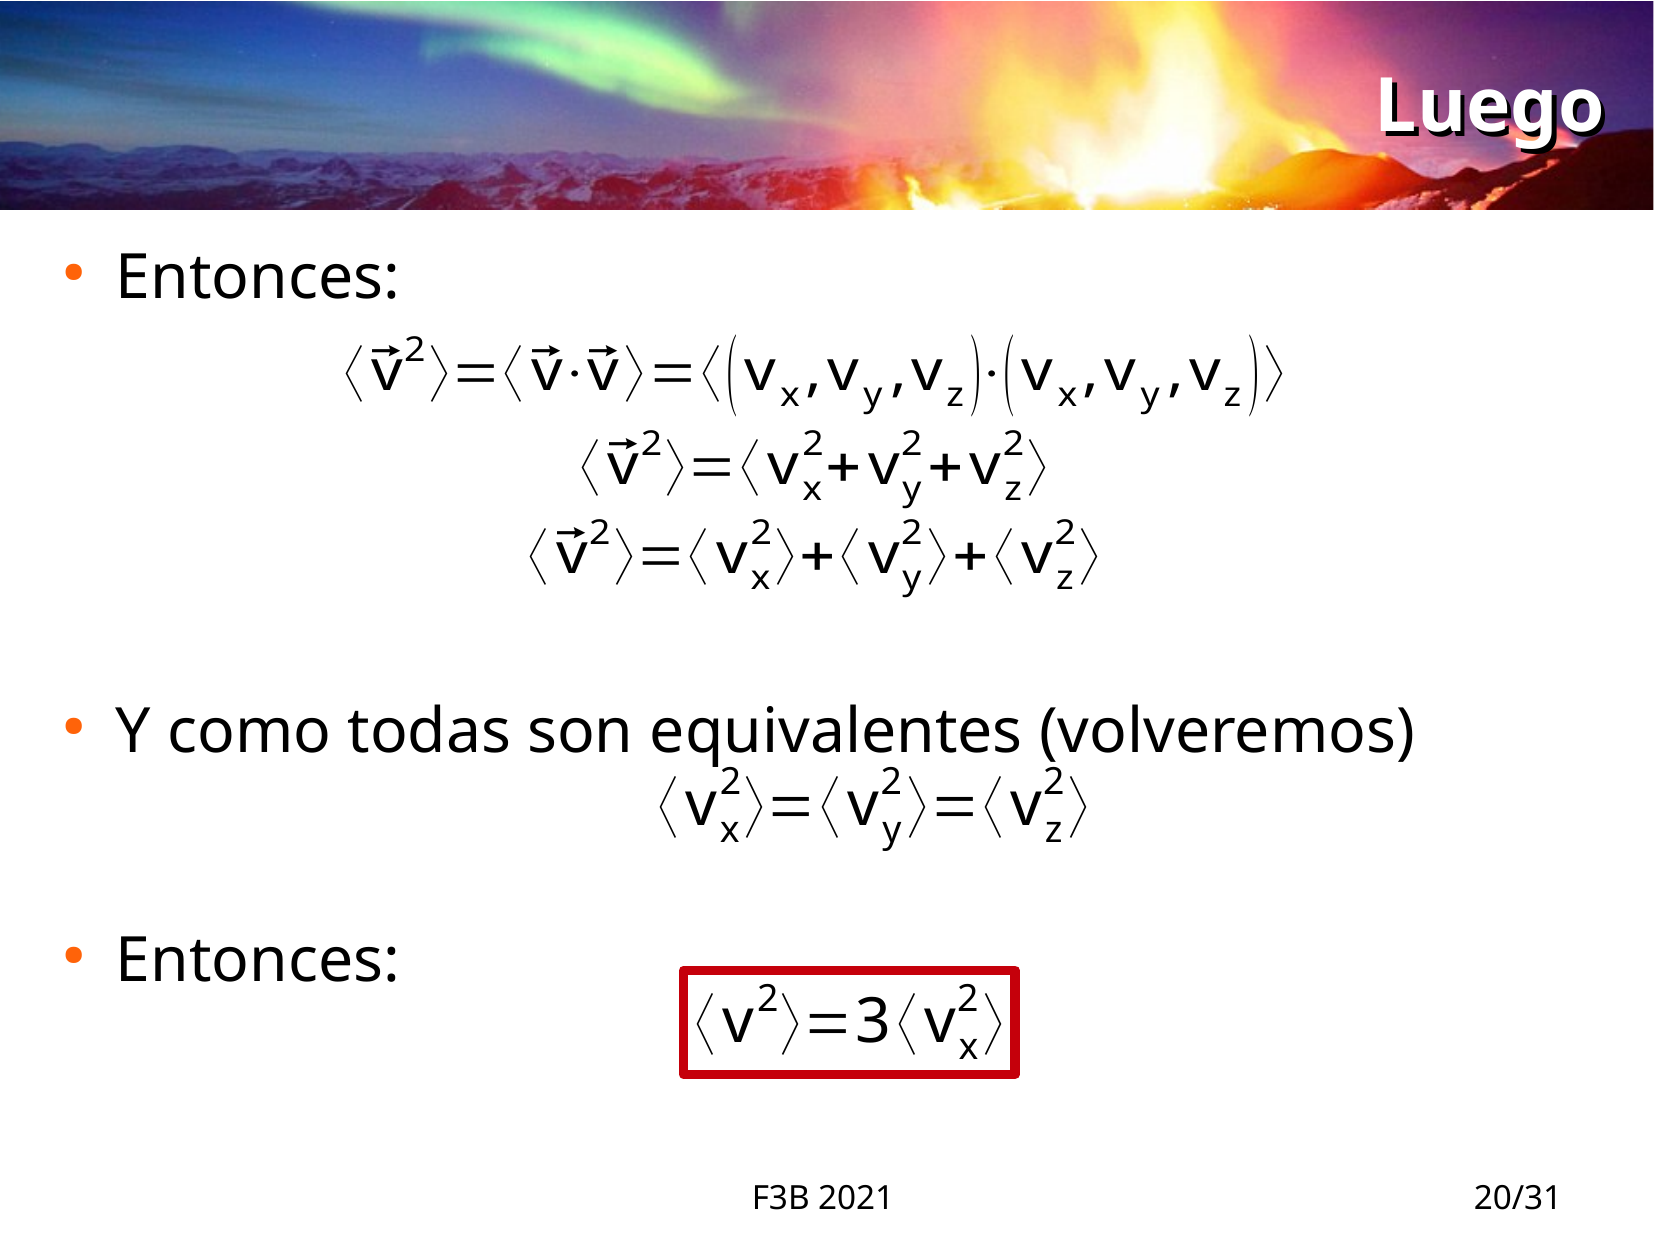

# Luego
Entonces:
Y como todas son equivalentes (volveremos)
Entonces:
F3B 2021
20